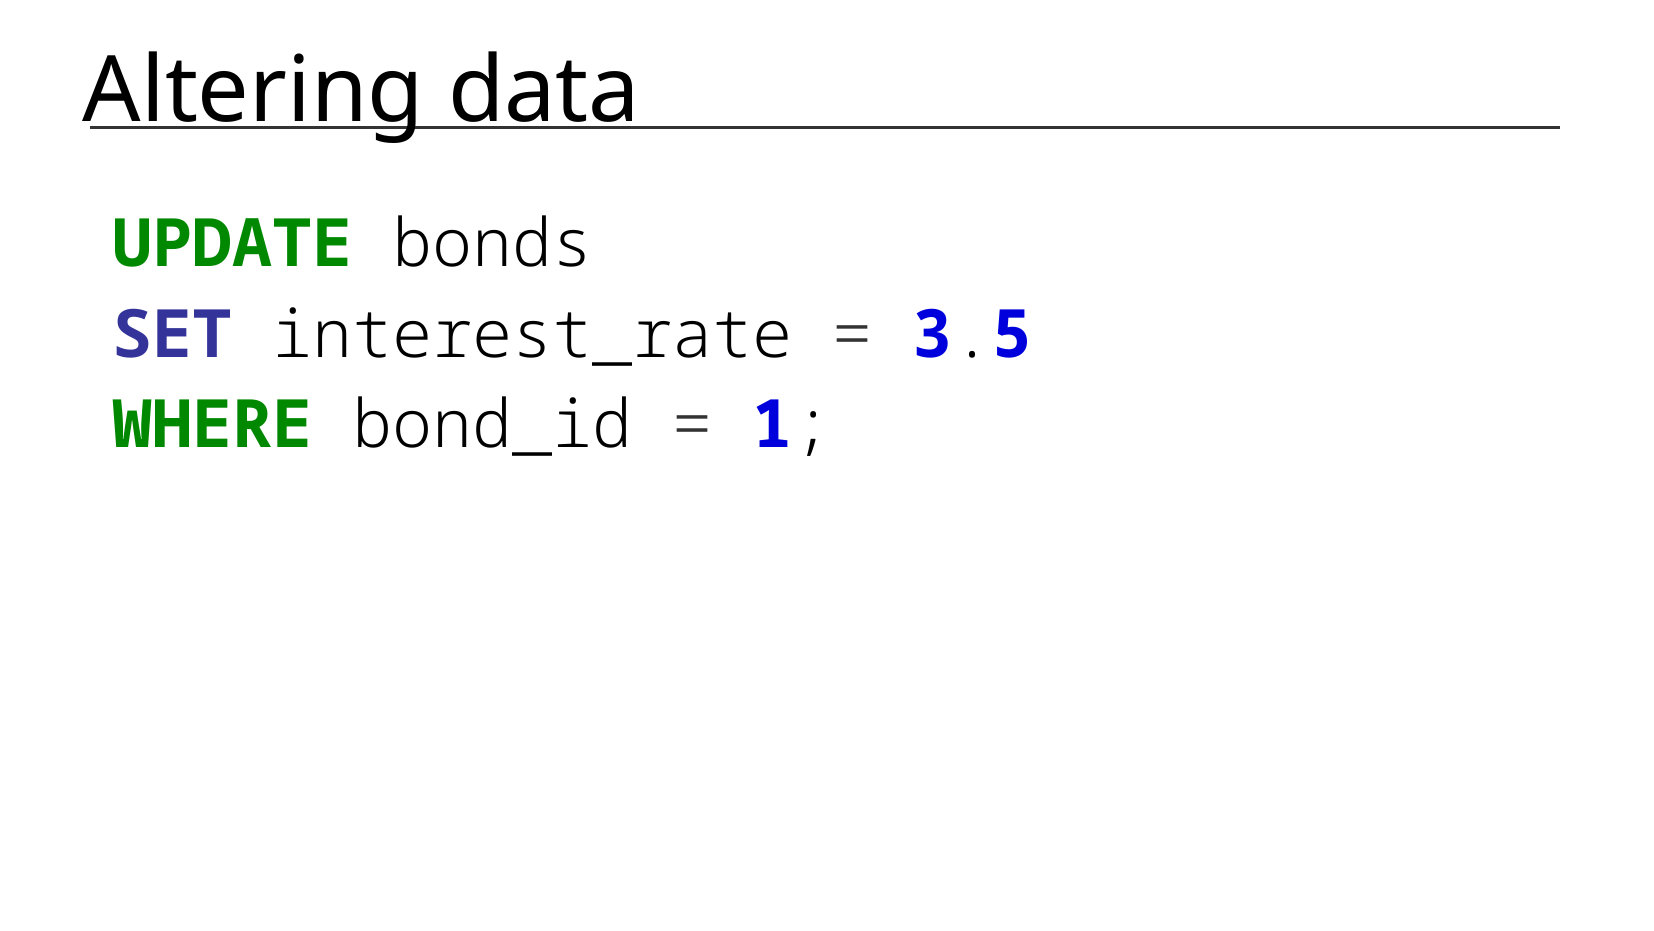

# Altering data
UPDATE bonds
SET interest_rate = 3.5
WHERE bond_id = 1;